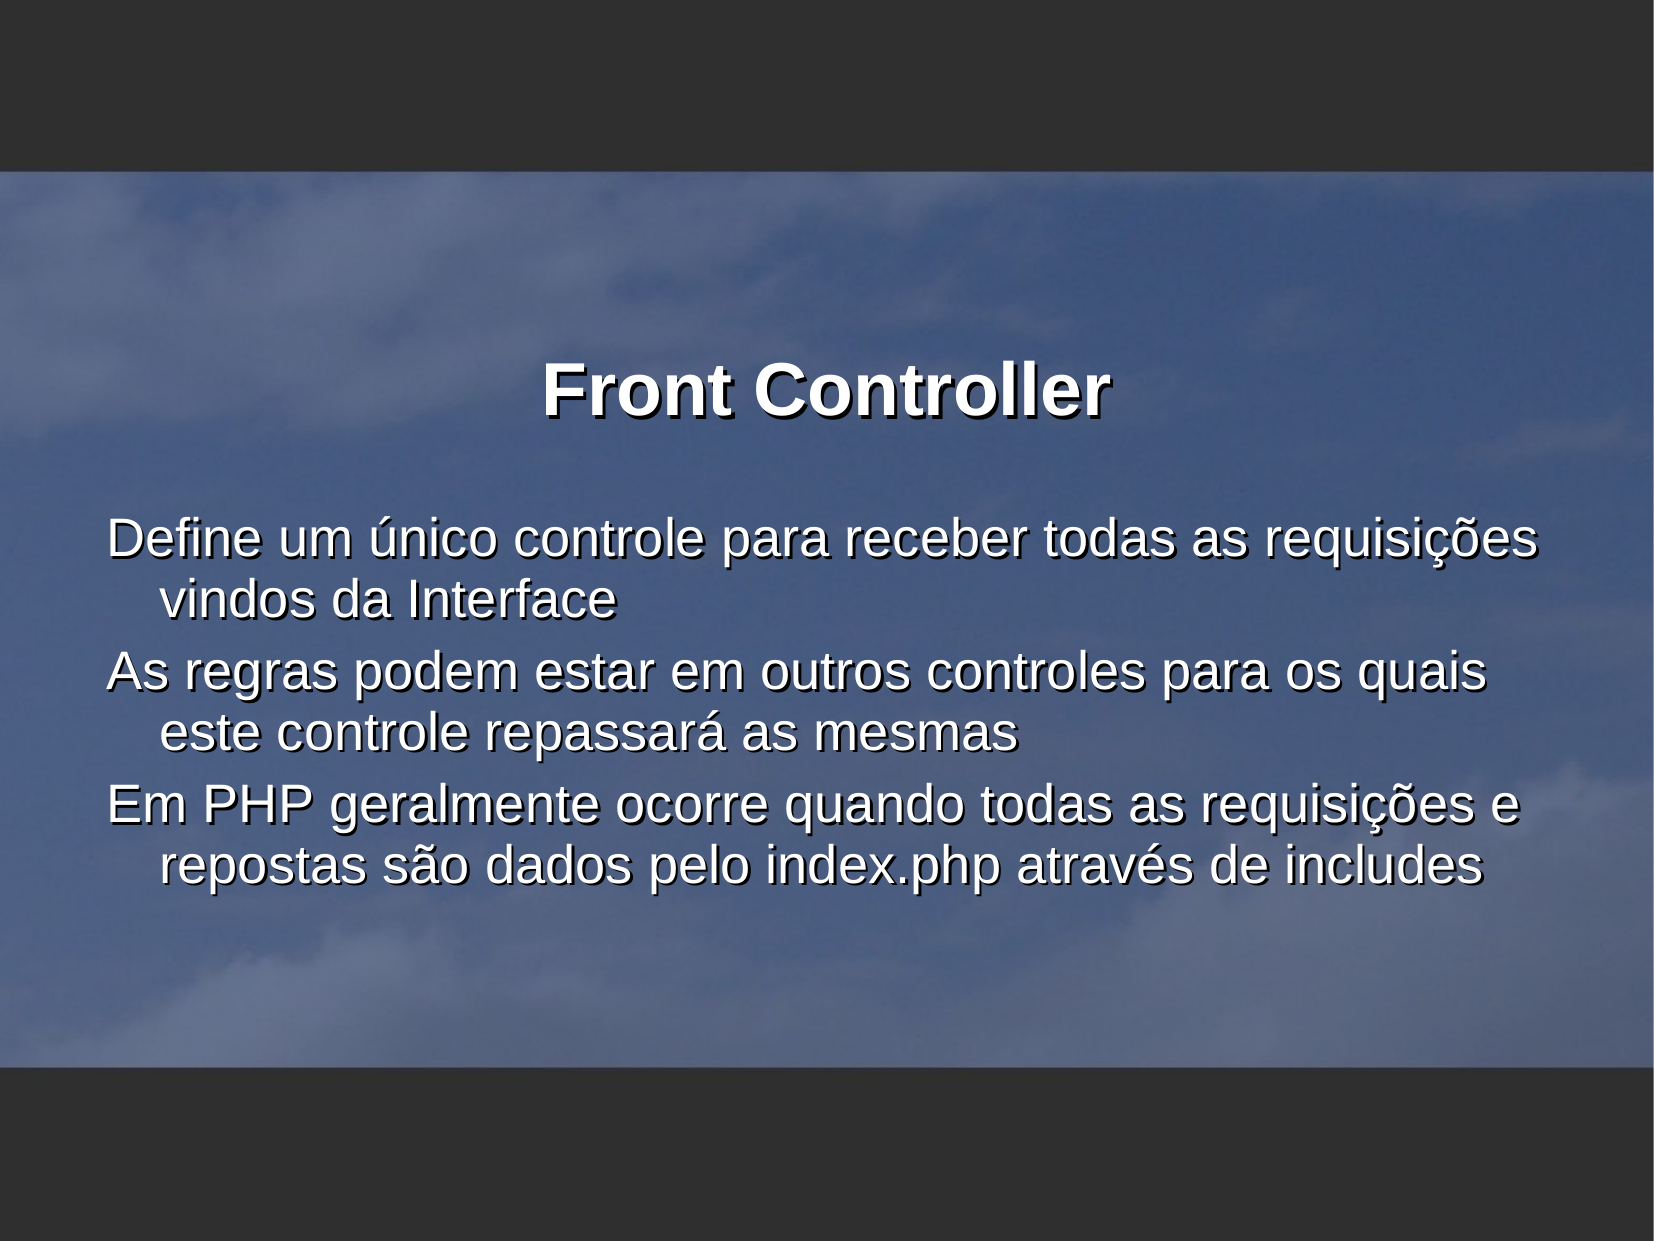

# Front Controller
Define um único controle para receber todas as requisições vindos da Interface
As regras podem estar em outros controles para os quais este controle repassará as mesmas
Em PHP geralmente ocorre quando todas as requisições e repostas são dados pelo index.php através de includes